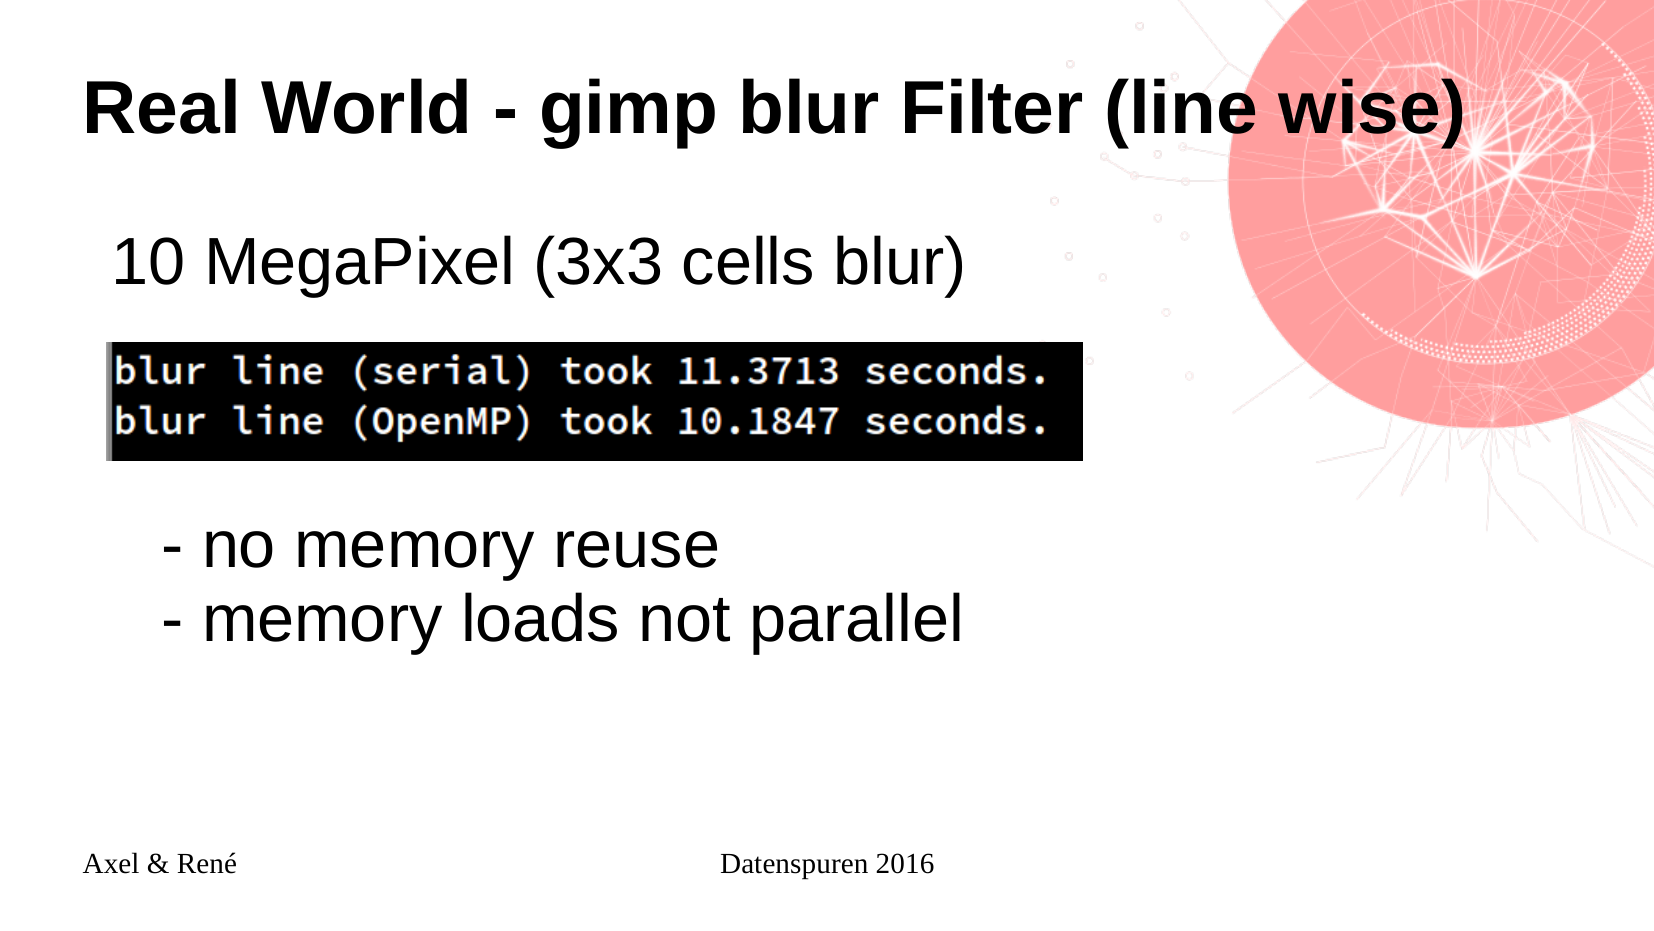

# Real World - gimp blur Filter (line wise)
10 MegaPixel (3x3 cells blur)
 - no memory reuse
 - memory loads not parallel